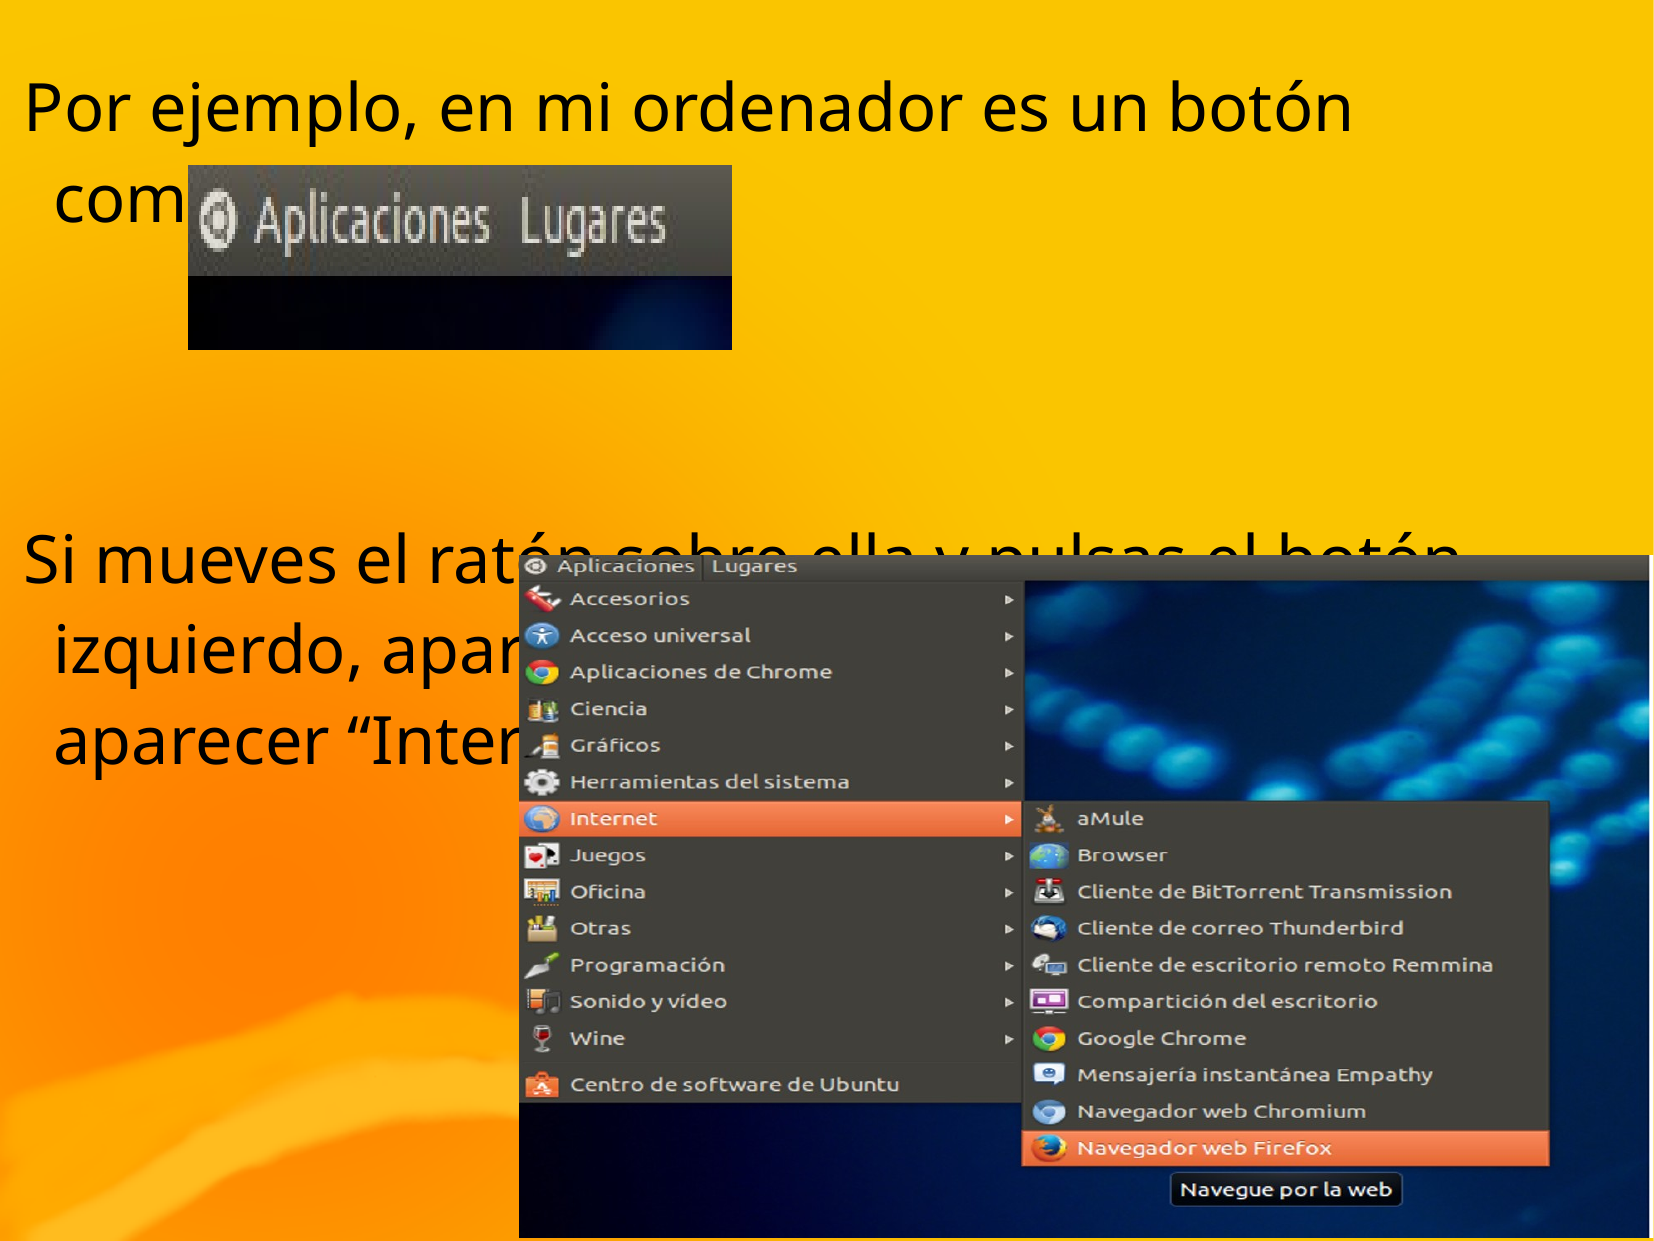

# Por ejemplo, en mi ordenador es un botón como éste.
Si mueves el ratón sobre ella y pulsas el botón izquierdo, aparecerá. En esa lista debe aparecer “Internet”